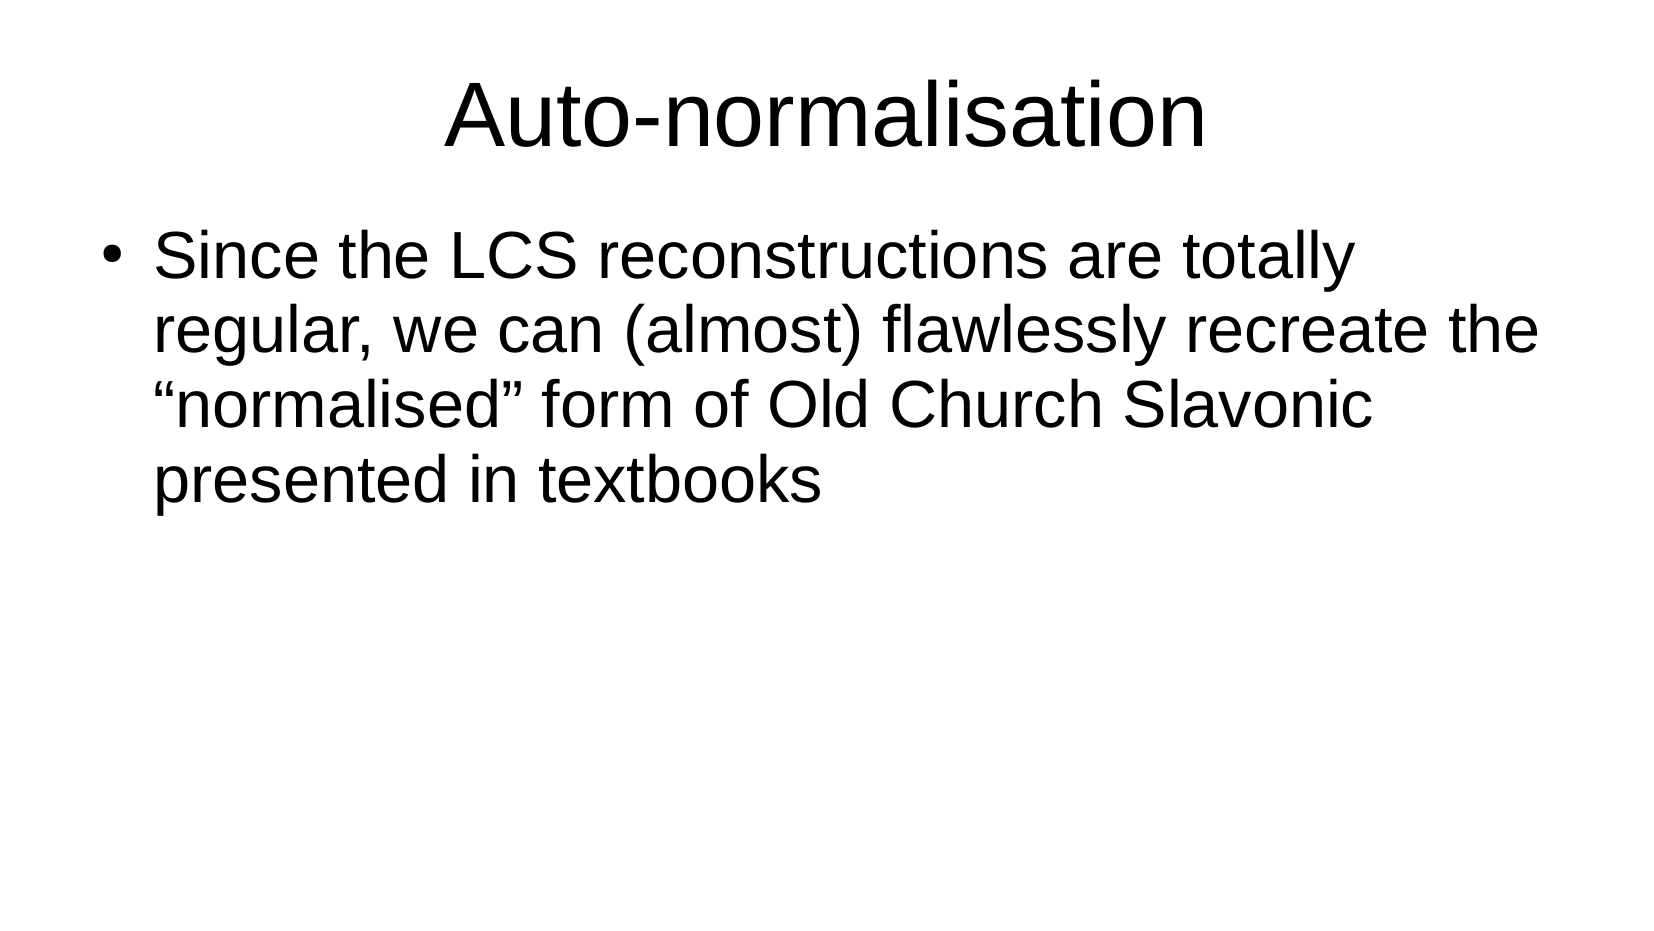

# Auto-normalisation
Since the LCS reconstructions are totally regular, we can (almost) flawlessly recreate the “normalised” form of Old Church Slavonic presented in textbooks